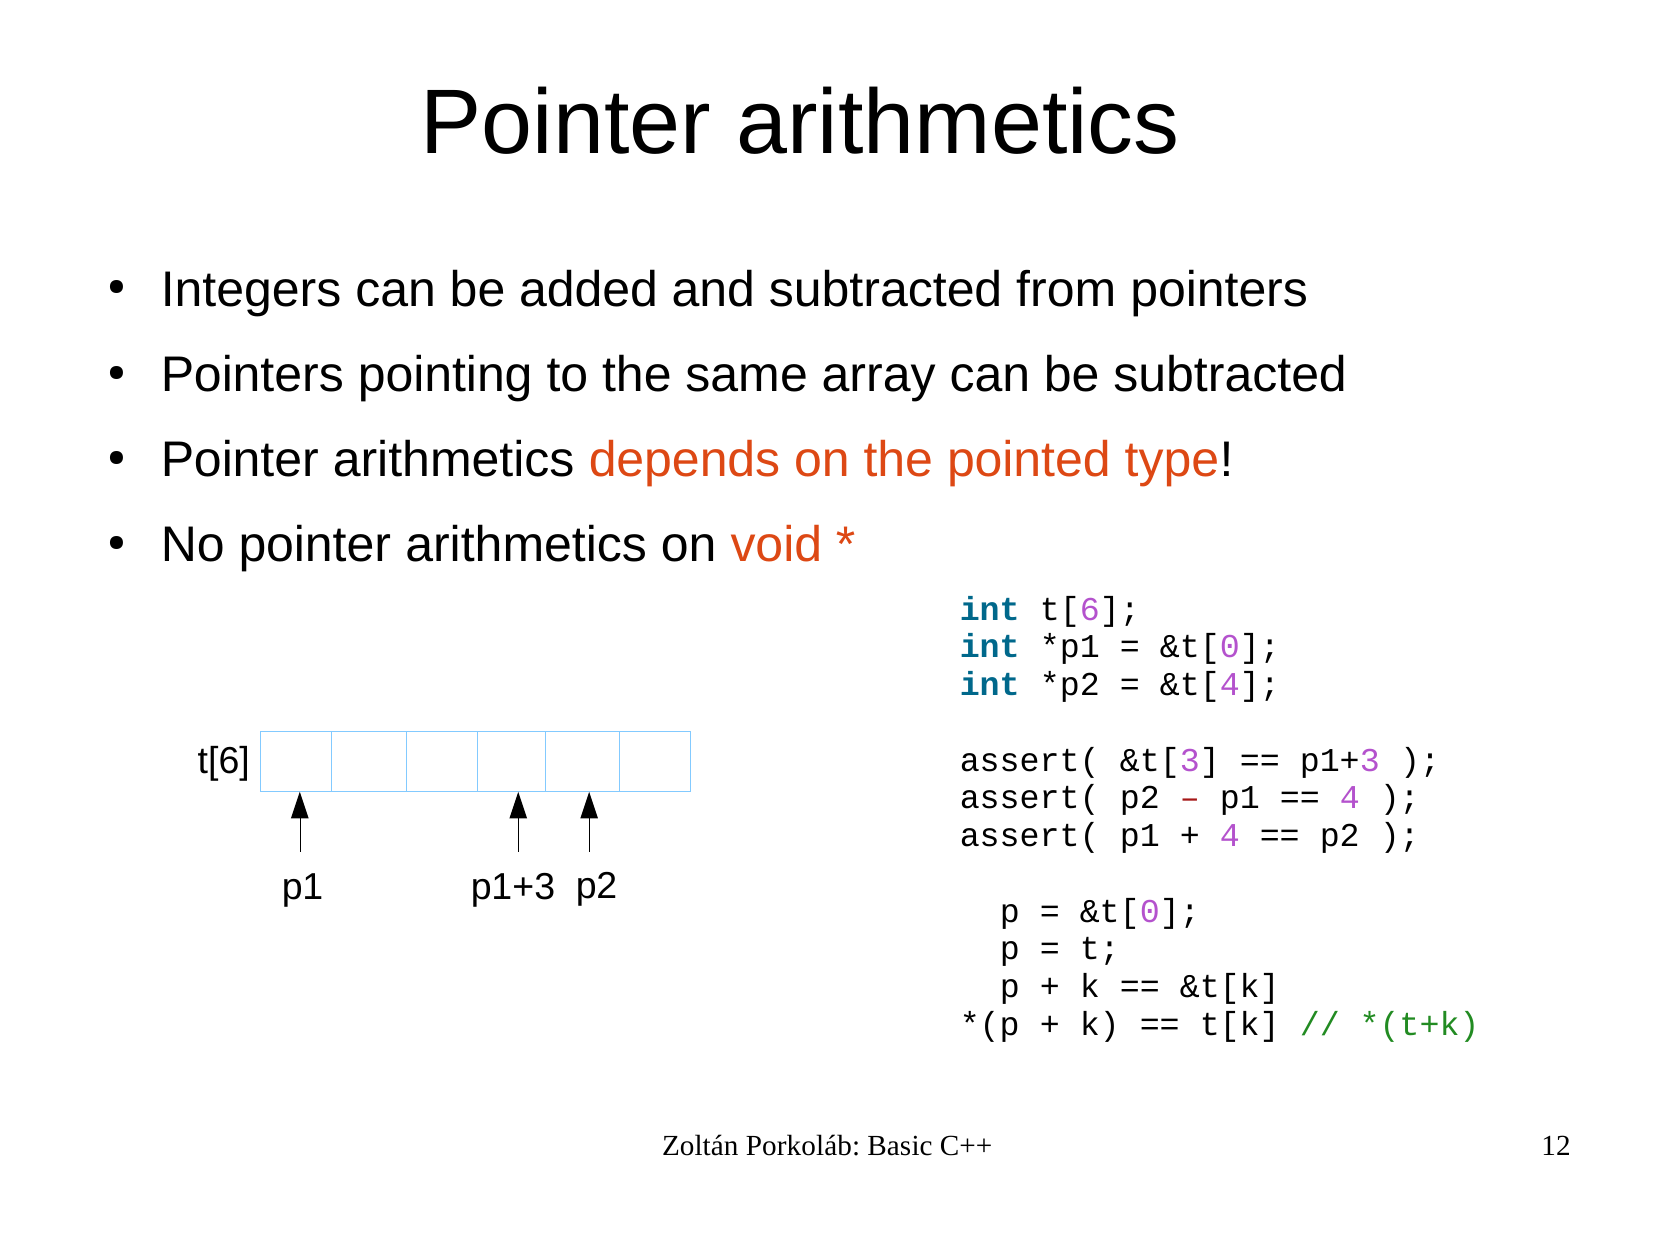

# Pointer arithmetics
Integers can be added and subtracted from pointers
Pointers pointing to the same array can be subtracted
Pointer arithmetics depends on the pointed type!
No pointer arithmetics on void *
int t[6];
int *p1 = &t[0];
int *p2 = &t[4];
assert( &t[3] == p1+3 );
assert( p2 – p1 == 4 );
assert( p1 + 4 == p2 );
 p = &t[0];
 p = t;
 p + k == &t[k]
*(p + k) == t[k] // *(t+k)
t[6]
p2
p1
p1+3
Zoltán Porkoláb: Basic C++
12